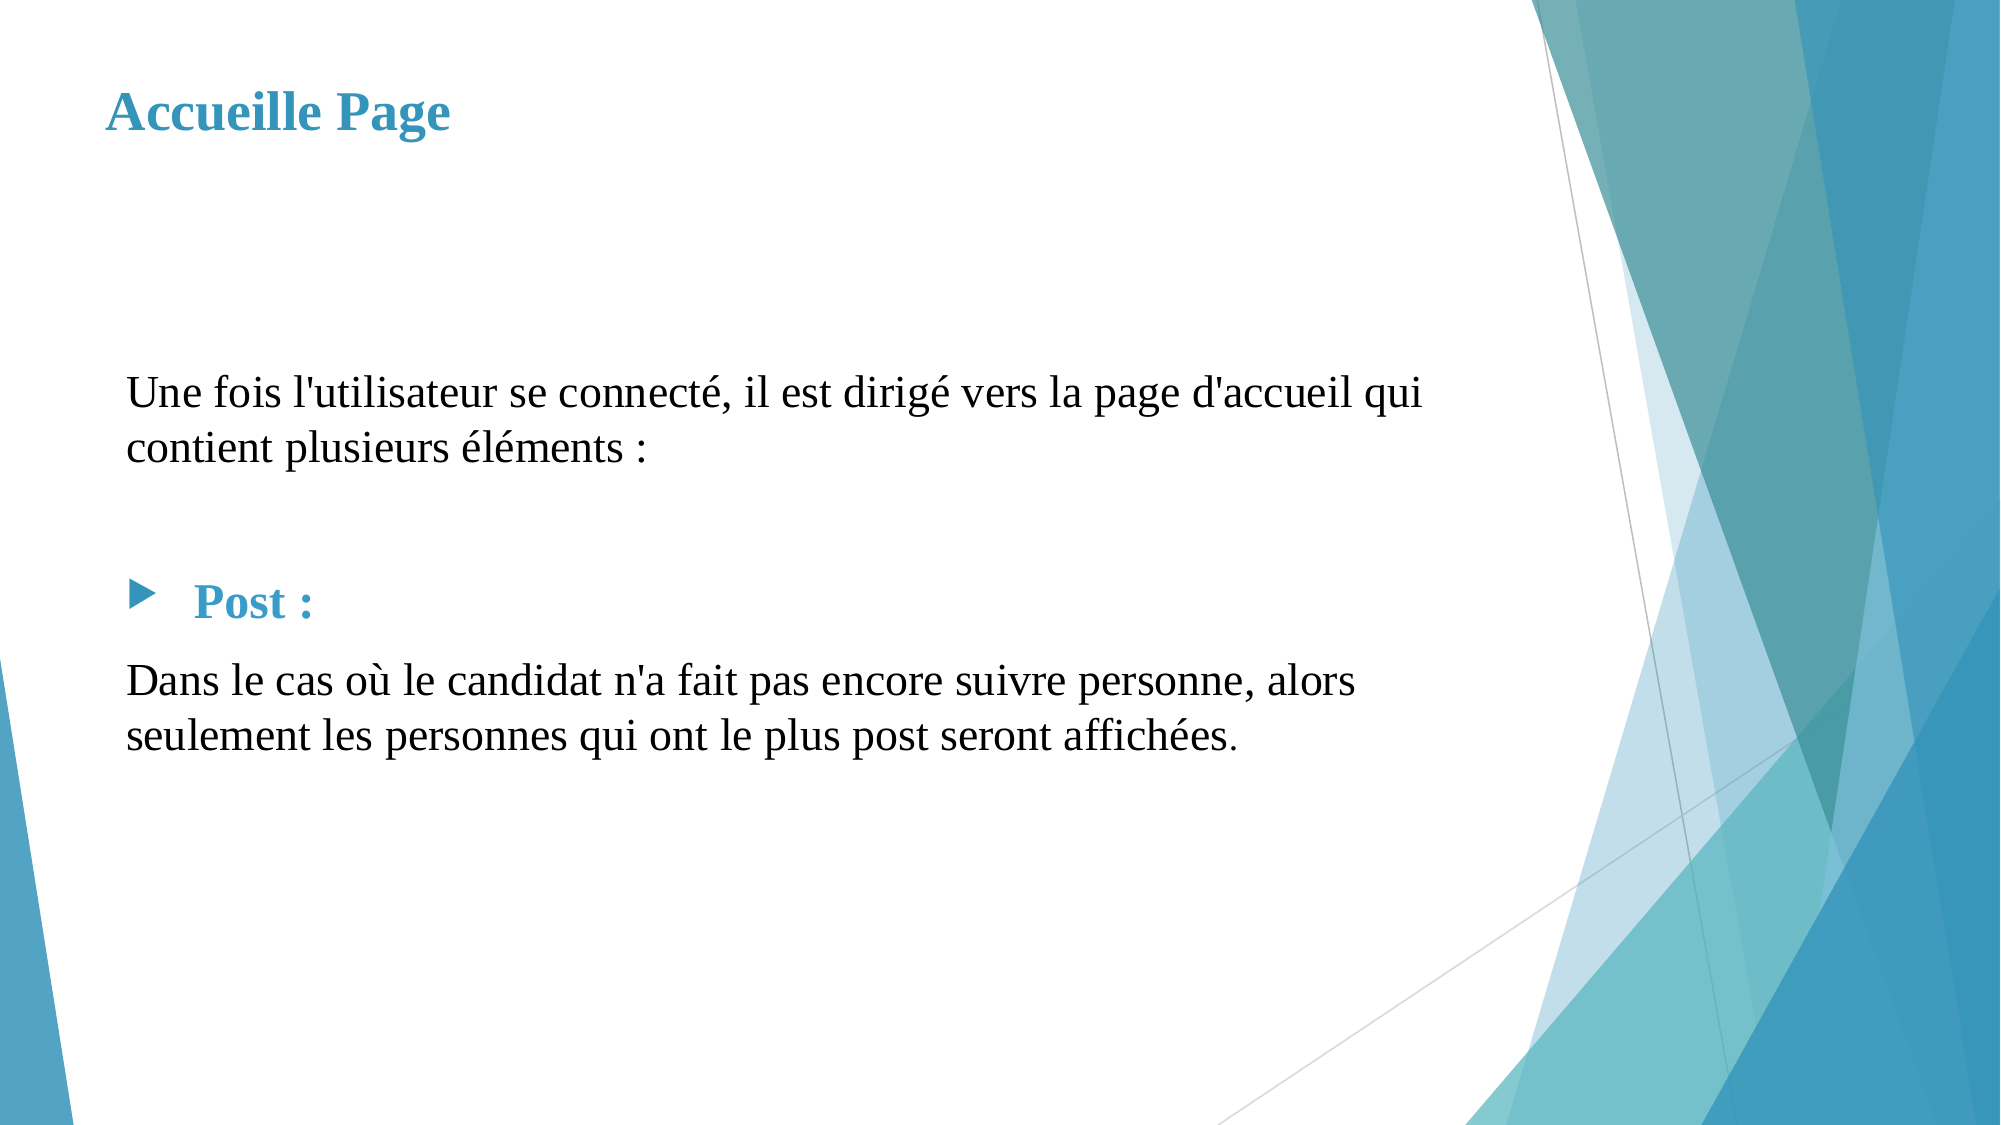

# Accueille Page
Une fois l'utilisateur se connecté, il est dirigé vers la page d'accueil qui contient plusieurs éléments :
 Post :
Dans le cas où le candidat n'a fait pas encore suivre personne, alors seulement les personnes qui ont le plus post seront affichées.